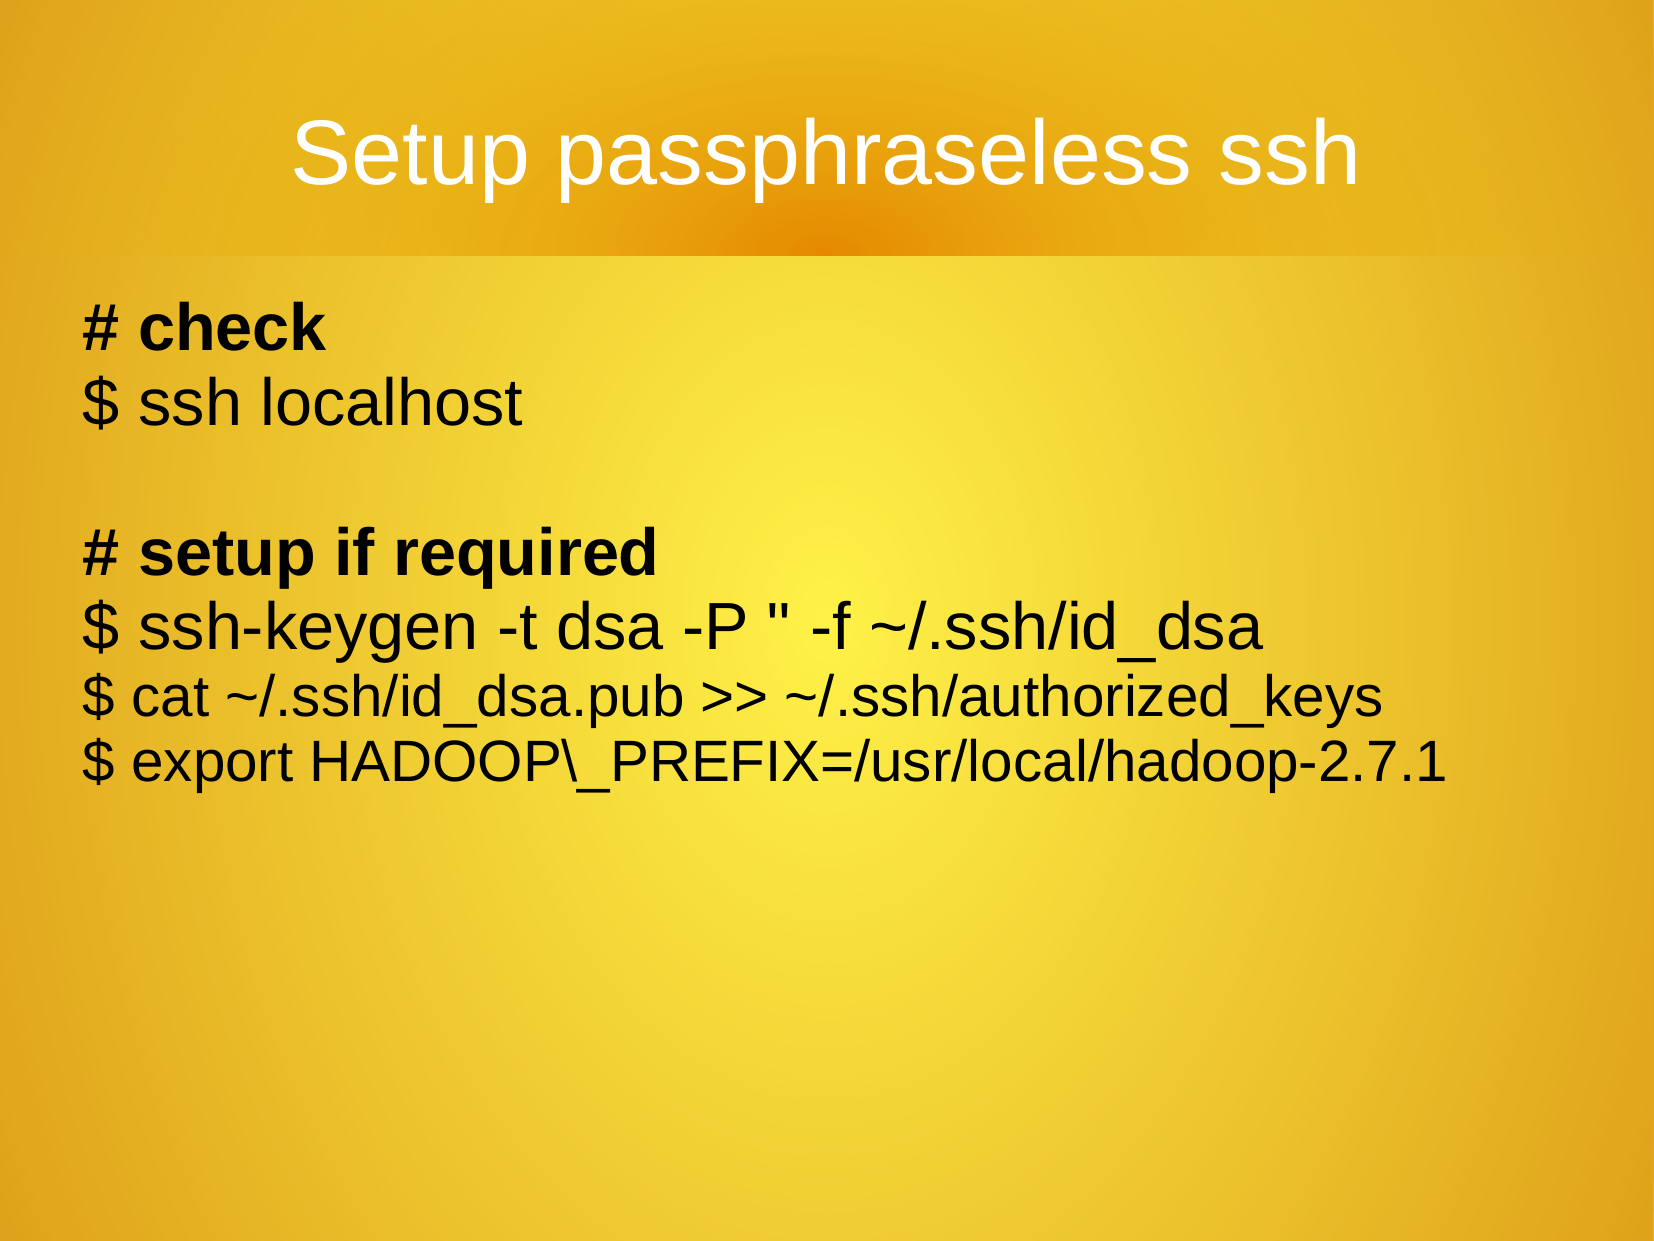

# Setup passphraseless ssh
# check
$ ssh localhost
# setup if required
$ ssh-keygen -t dsa -P '' -f ~/.ssh/id_dsa
$ cat ~/.ssh/id_dsa.pub >> ~/.ssh/authorized_keys
$ export HADOOP\_PREFIX=/usr/local/hadoop-2.7.1